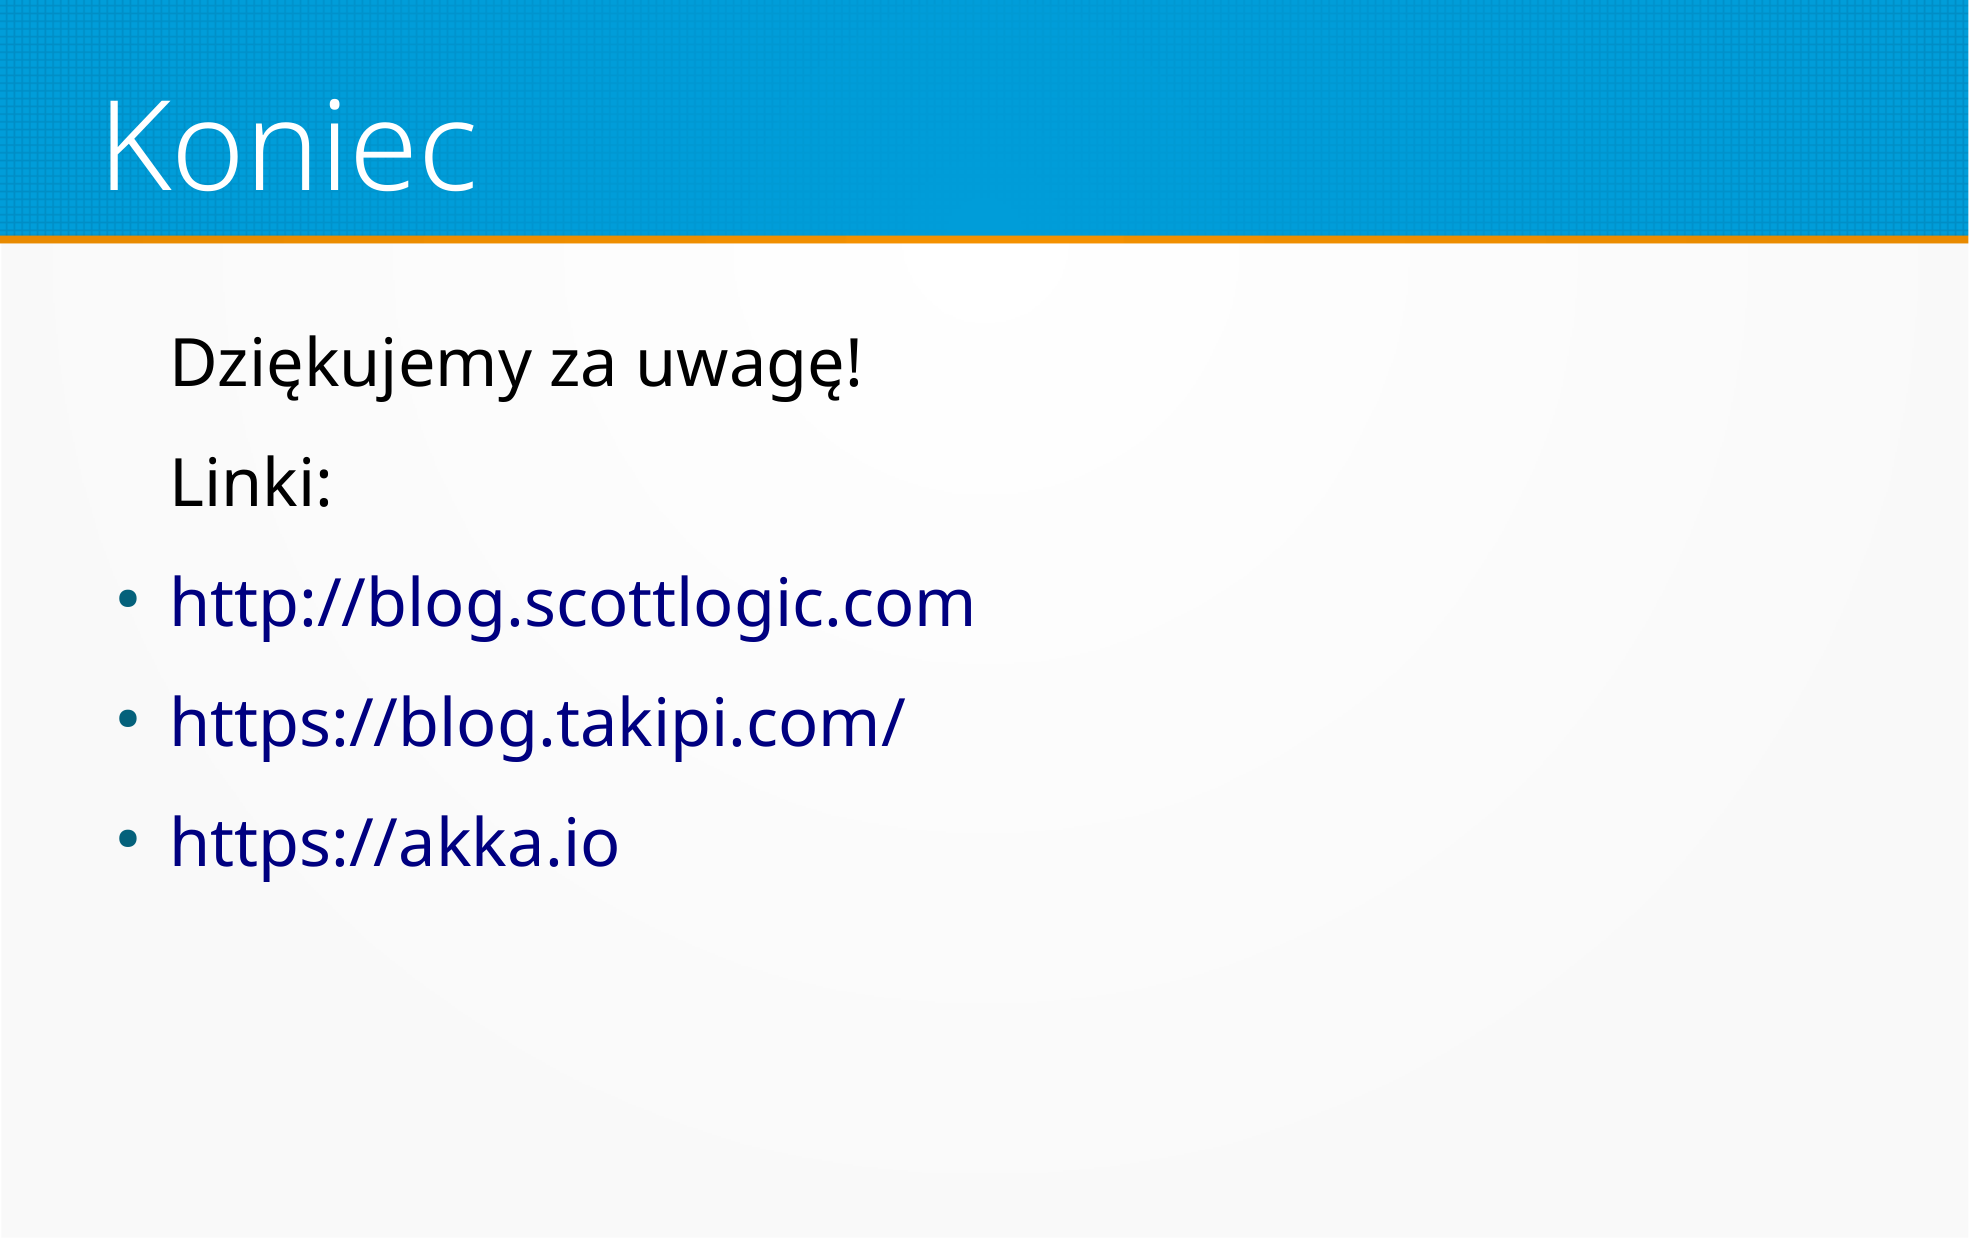

# Koniec
Dziękujemy za uwagę!
Linki:
http://blog.scottlogic.com
https://blog.takipi.com/
https://akka.io